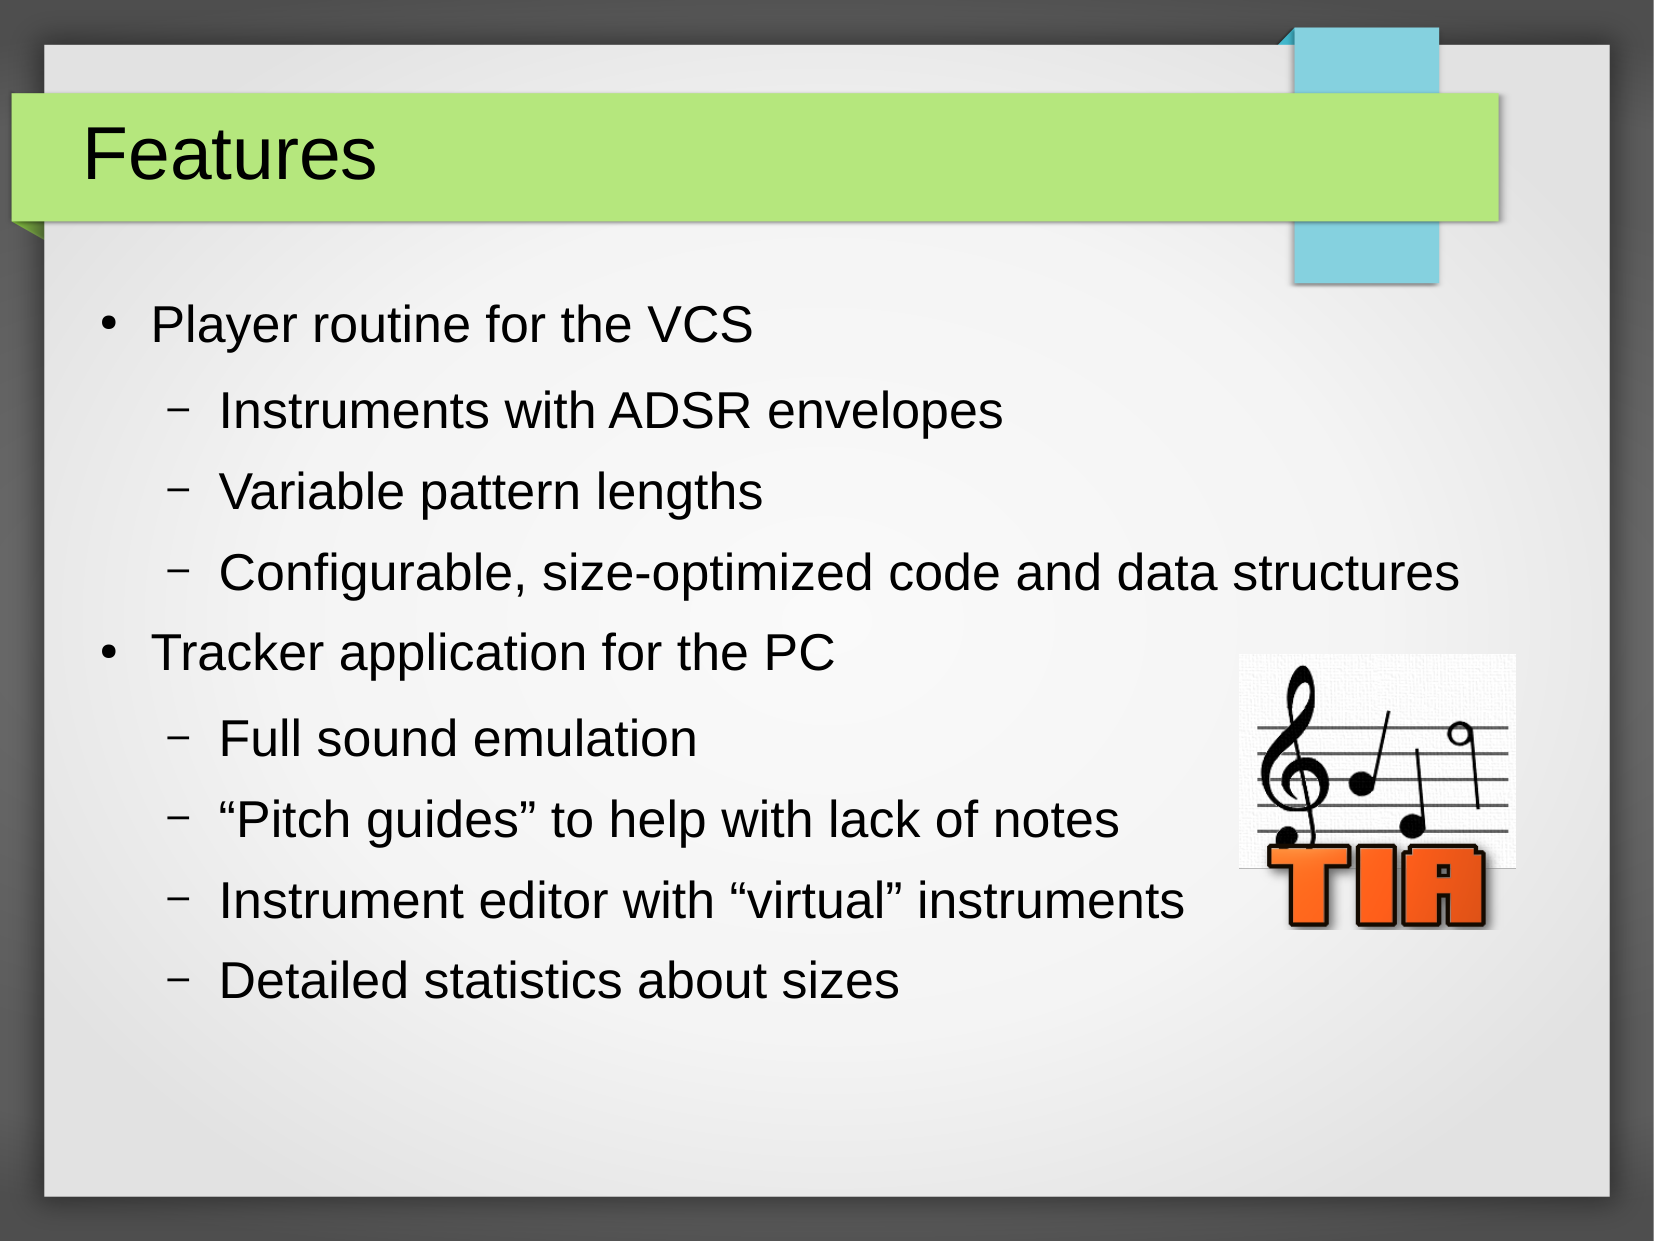

# Features
Player routine for the VCS
Instruments with ADSR envelopes
Variable pattern lengths
Configurable, size-optimized code and data structures
Tracker application for the PC
Full sound emulation
“Pitch guides” to help with lack of notes
Instrument editor with “virtual” instruments
Detailed statistics about sizes